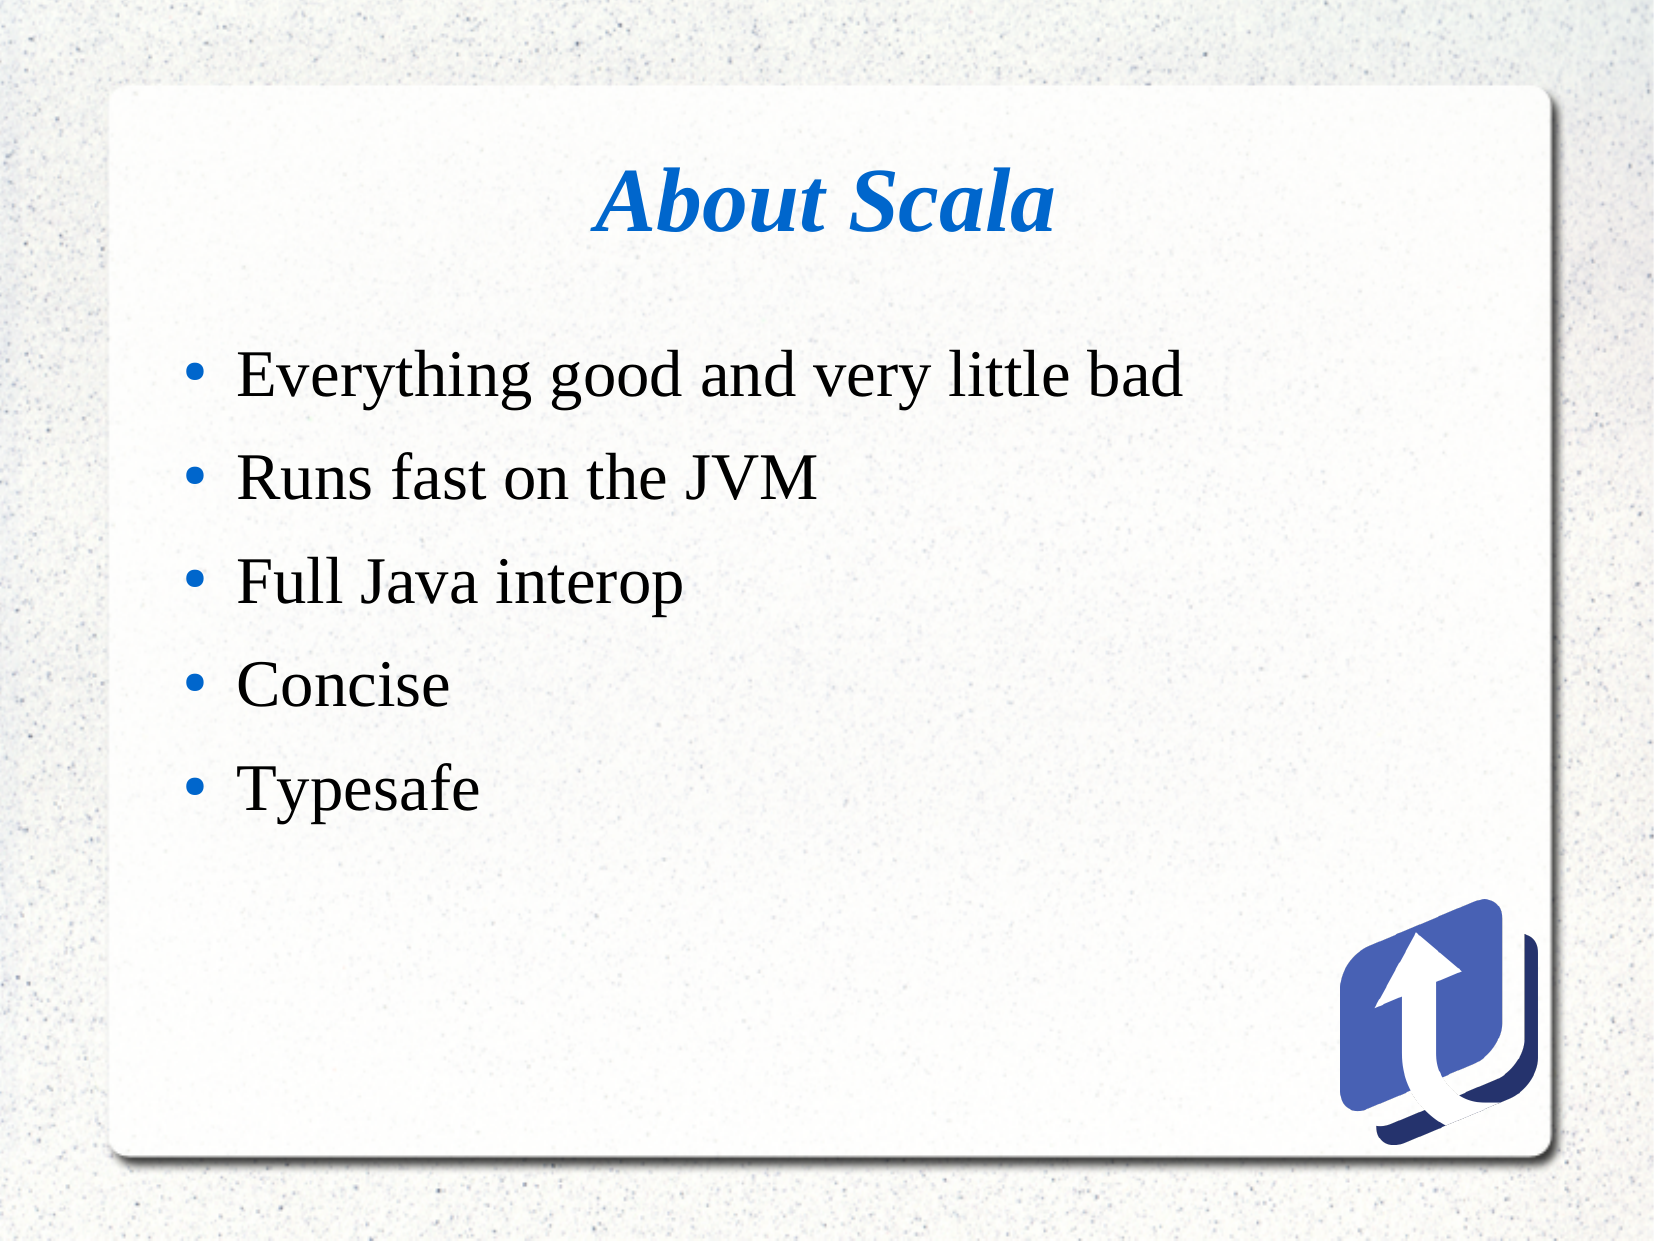

# About Scala
Everything good and very little bad
Runs fast on the JVM
Full Java interop
Concise
Typesafe